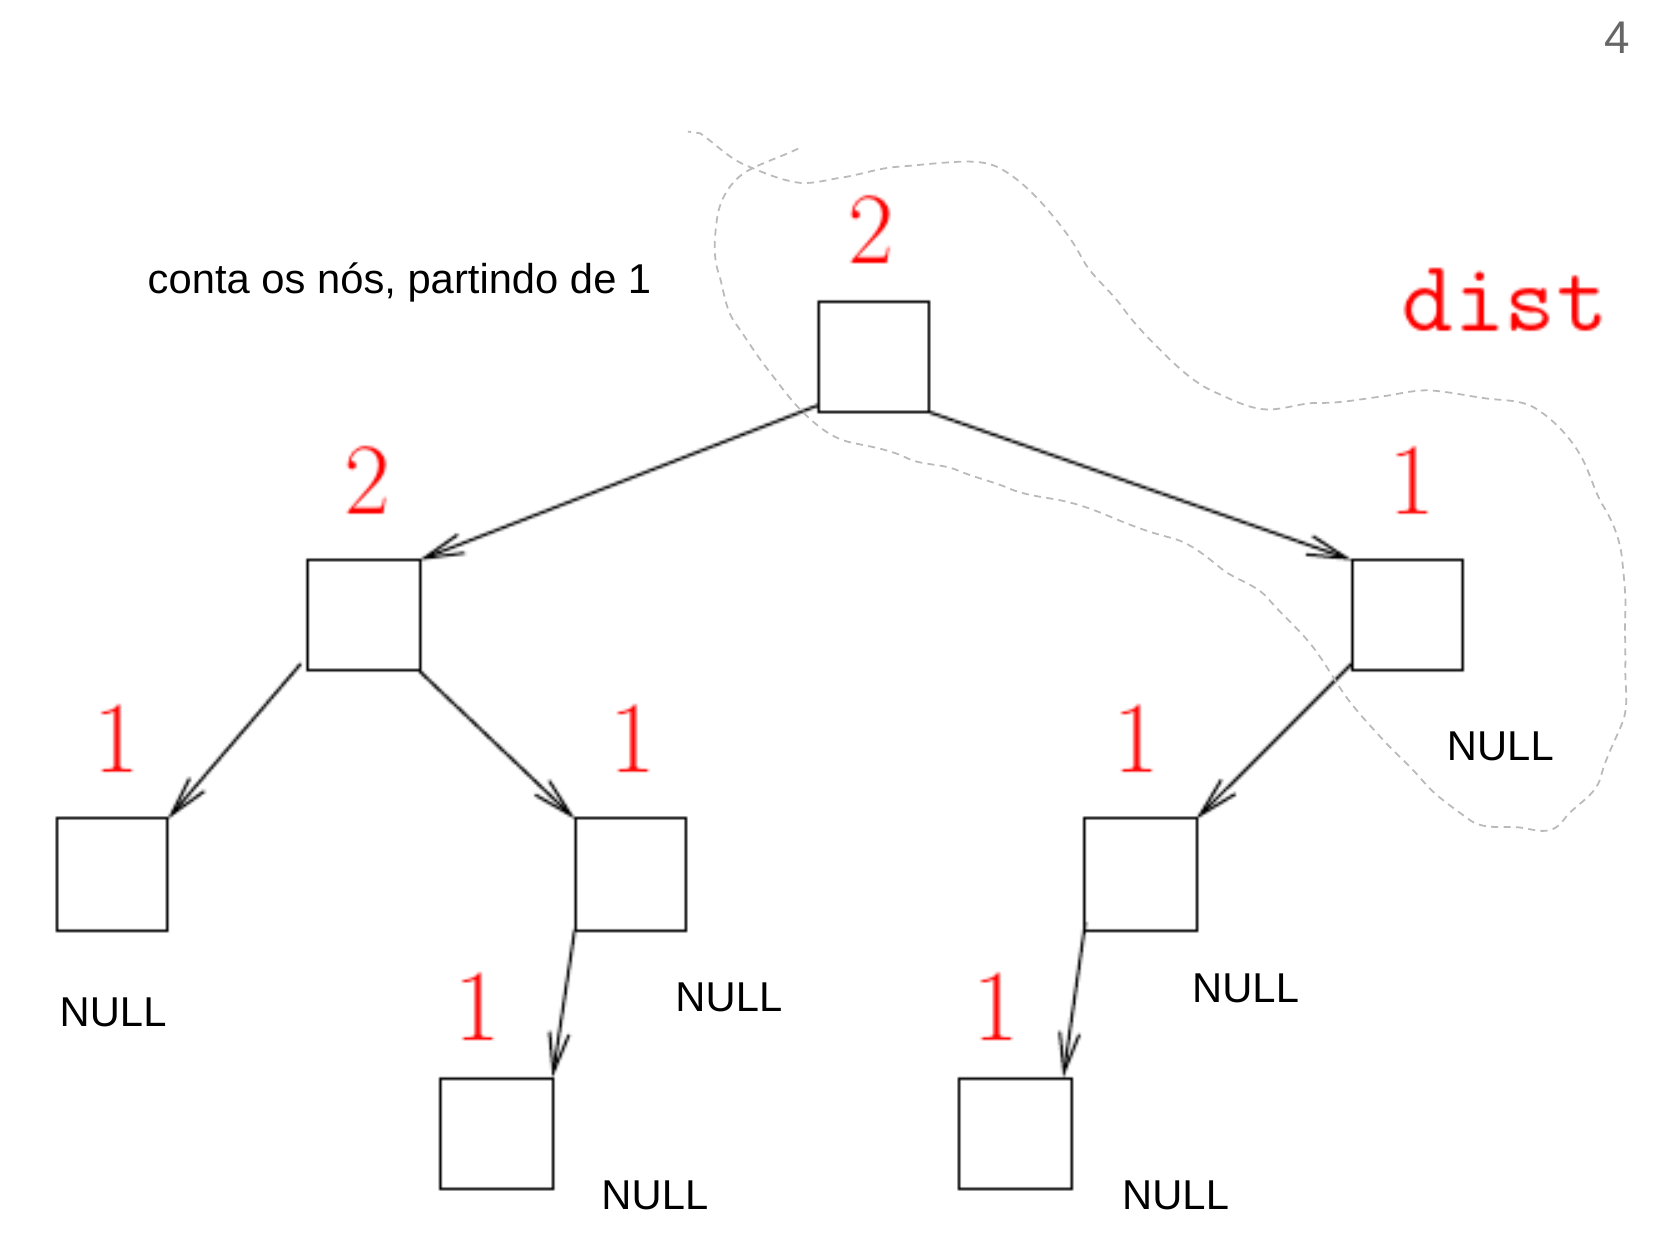

4
#
conta os nós, partindo de 1
NULL
NULL
NULL
NULL
NULL
NULL